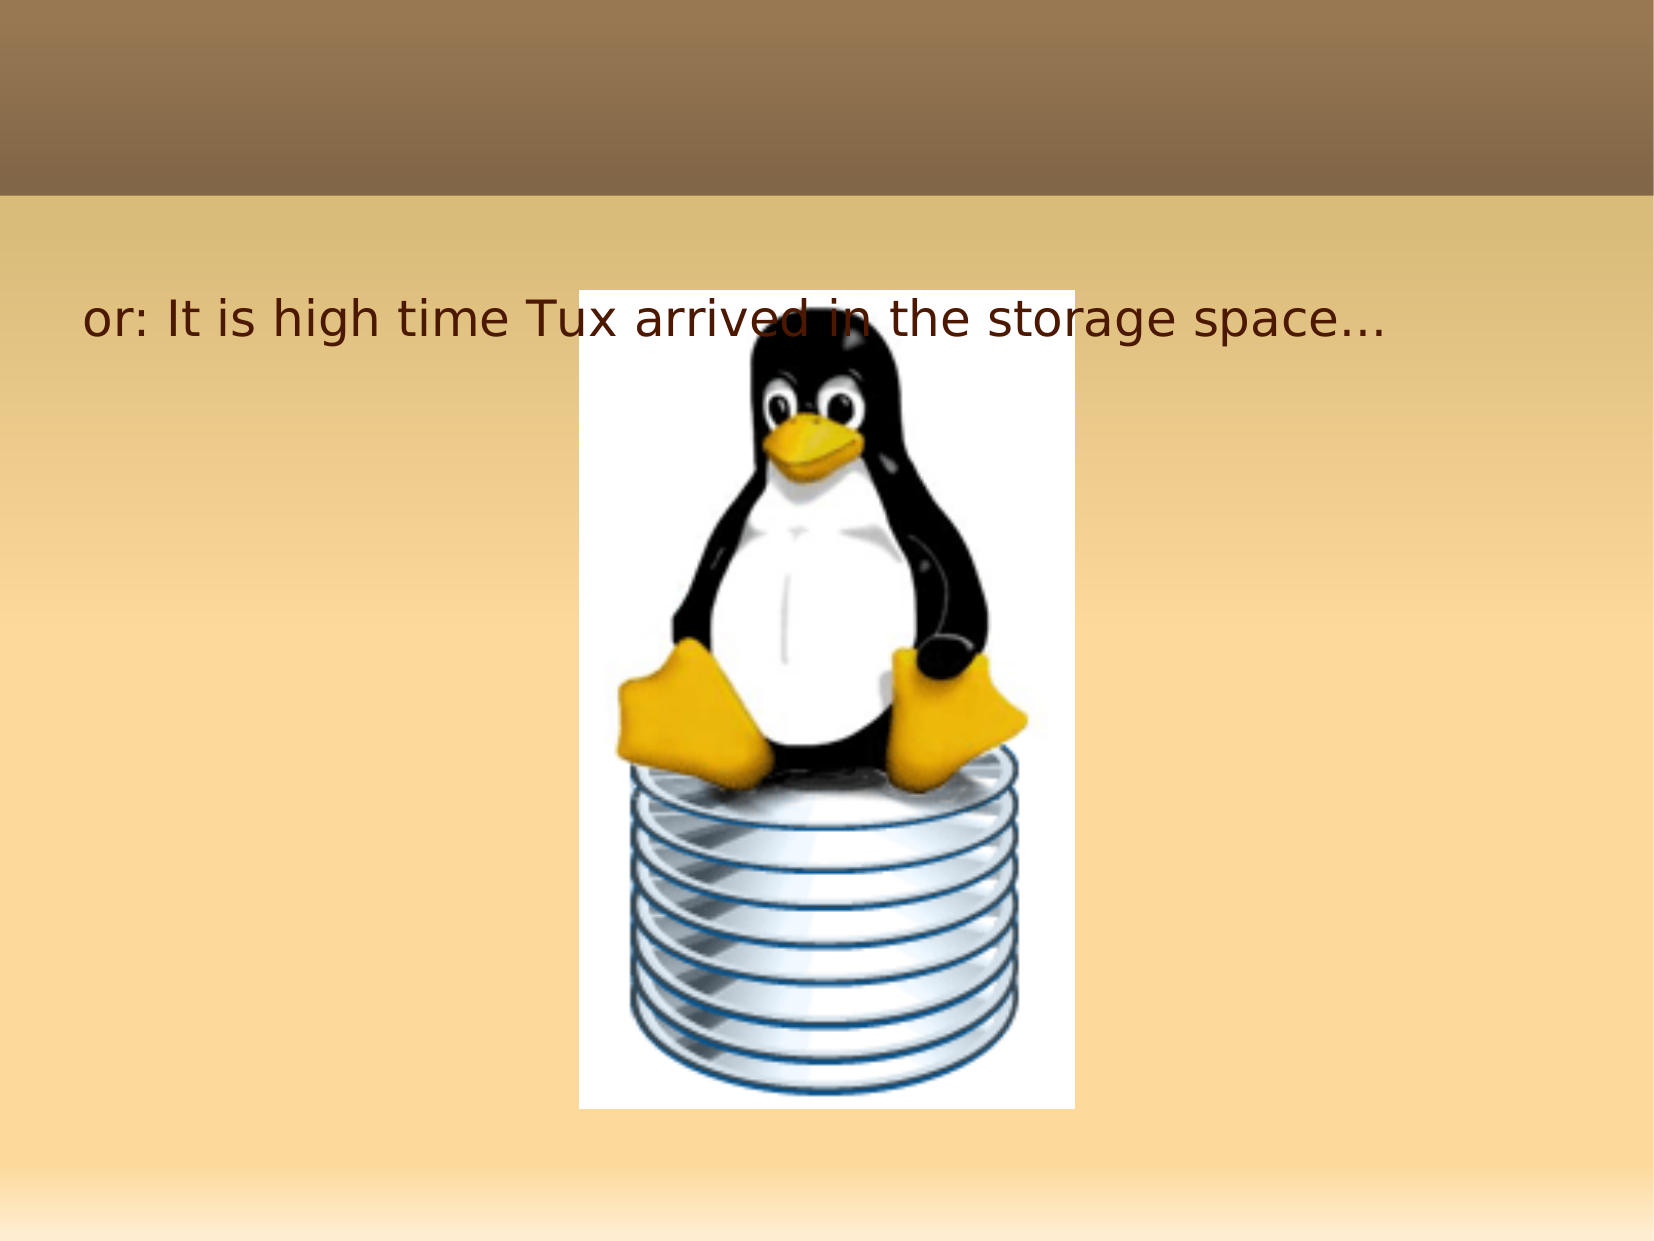

#
or: It is high time Tux arrived in the storage space...